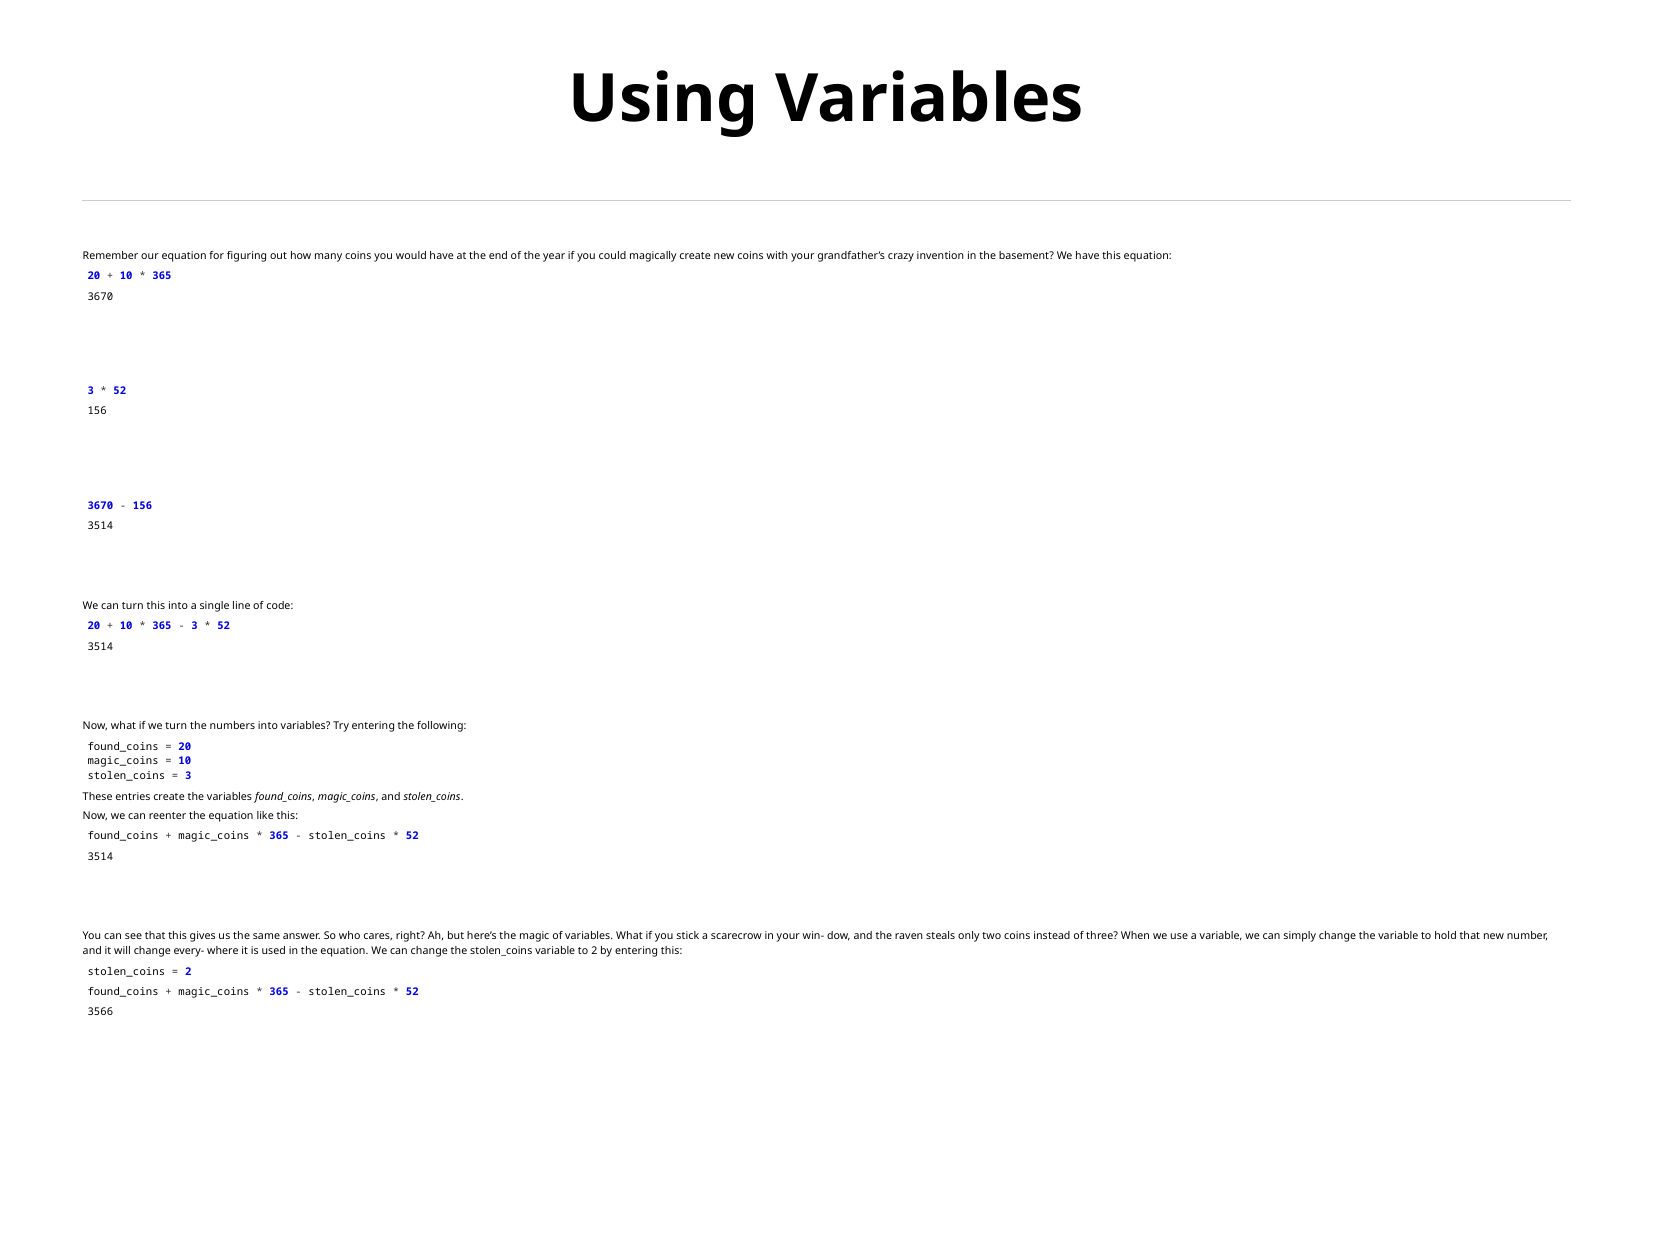

# Using Variables
Remember our equation for figuring out how many coins you would have at the end of the year if you could magically create new coins with your grandfather’s crazy invention in the basement? We have this equation:
20 + 10 * 365
3670
3 * 52
156
3670 - 156
3514
We can turn this into a single line of code:
20 + 10 * 365 - 3 * 52
3514
Now, what if we turn the numbers into variables? Try entering the following:
found_coins = 20
magic_coins = 10
stolen_coins = 3
These entries create the variables found_coins, magic_coins, and stolen_coins.
Now, we can reenter the equation like this:
found_coins + magic_coins * 365 - stolen_coins * 52
3514
You can see that this gives us the same answer. So who cares, right? Ah, but here’s the magic of variables. What if you stick a scarecrow in your win- dow, and the raven steals only two coins instead of three? When we use a variable, we can simply change the variable to hold that new number, and it will change every- where it is used in the equation. We can change the stolen_coins variable to 2 by entering this:
stolen_coins = 2
found_coins + magic_coins * 365 - stolen_coins * 52
3566